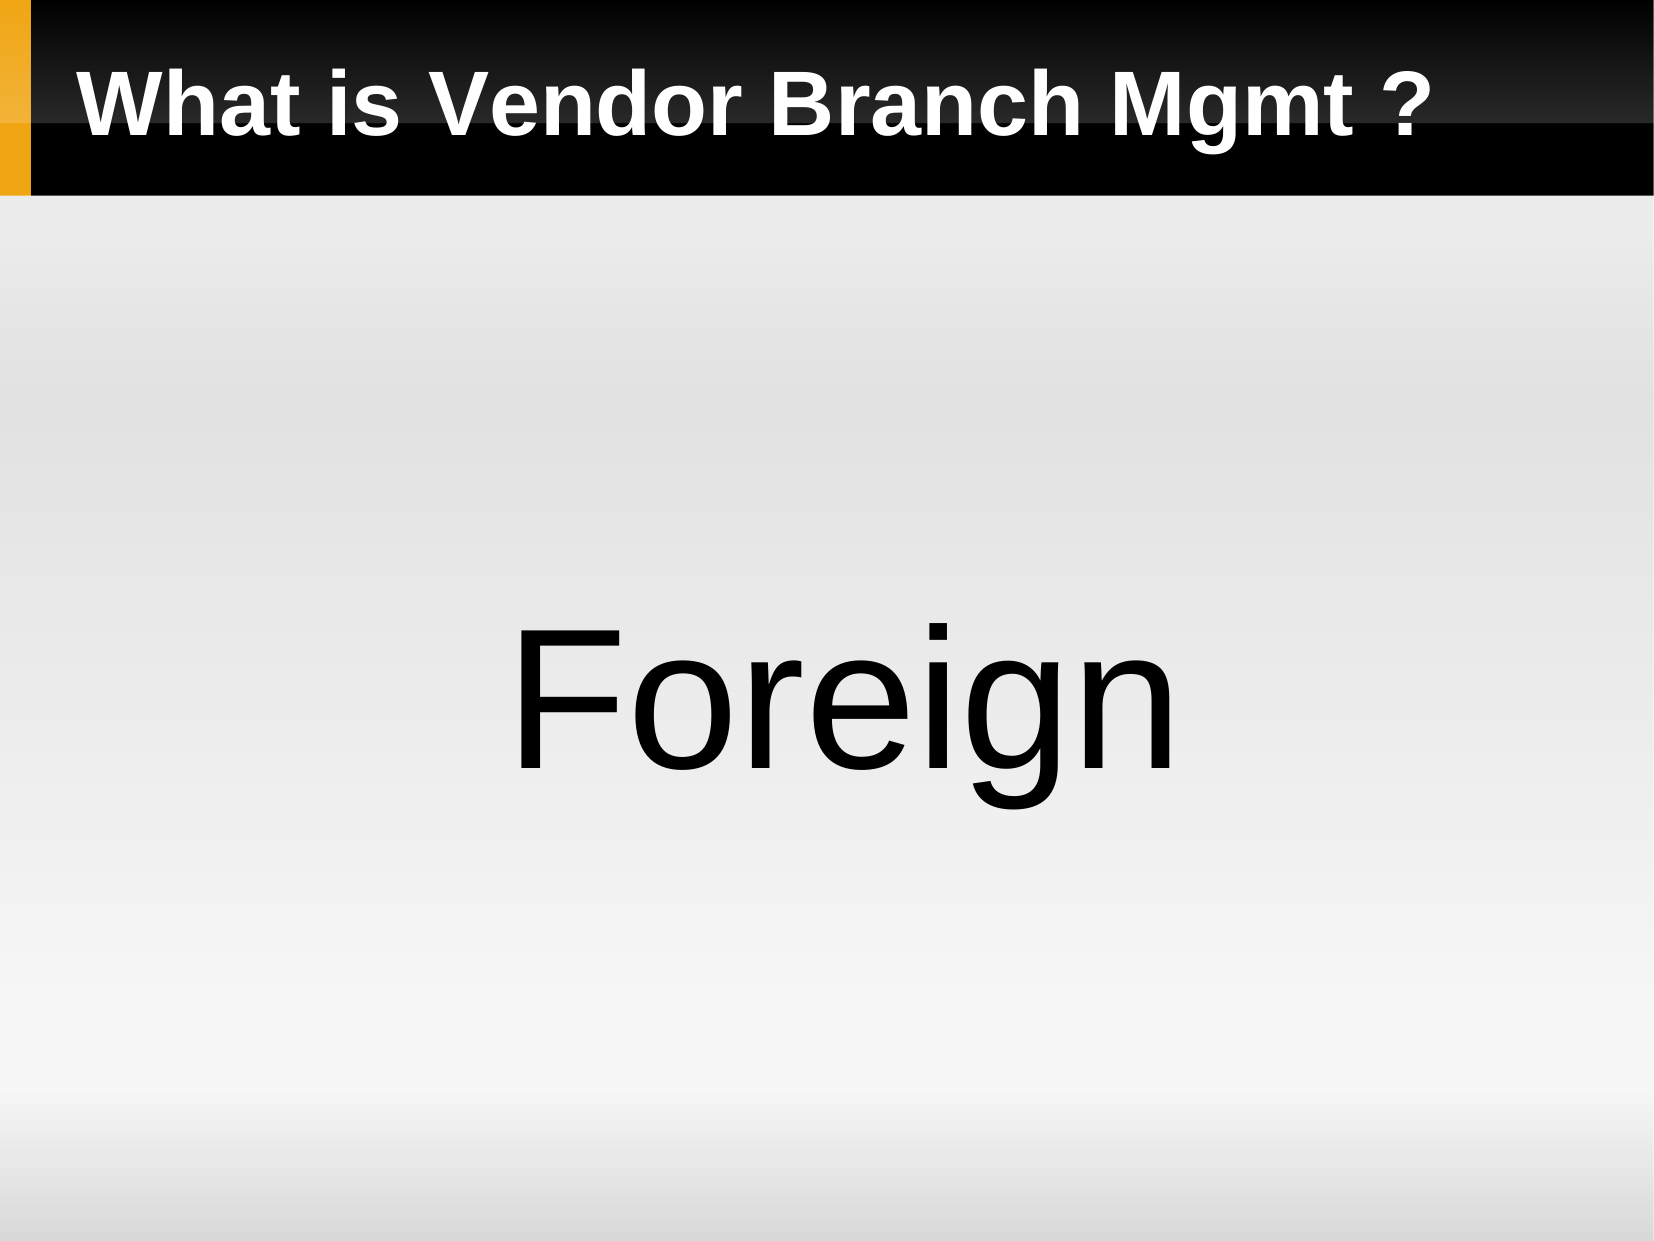

# What is Vendor Branch Mgmt ?
Foreign